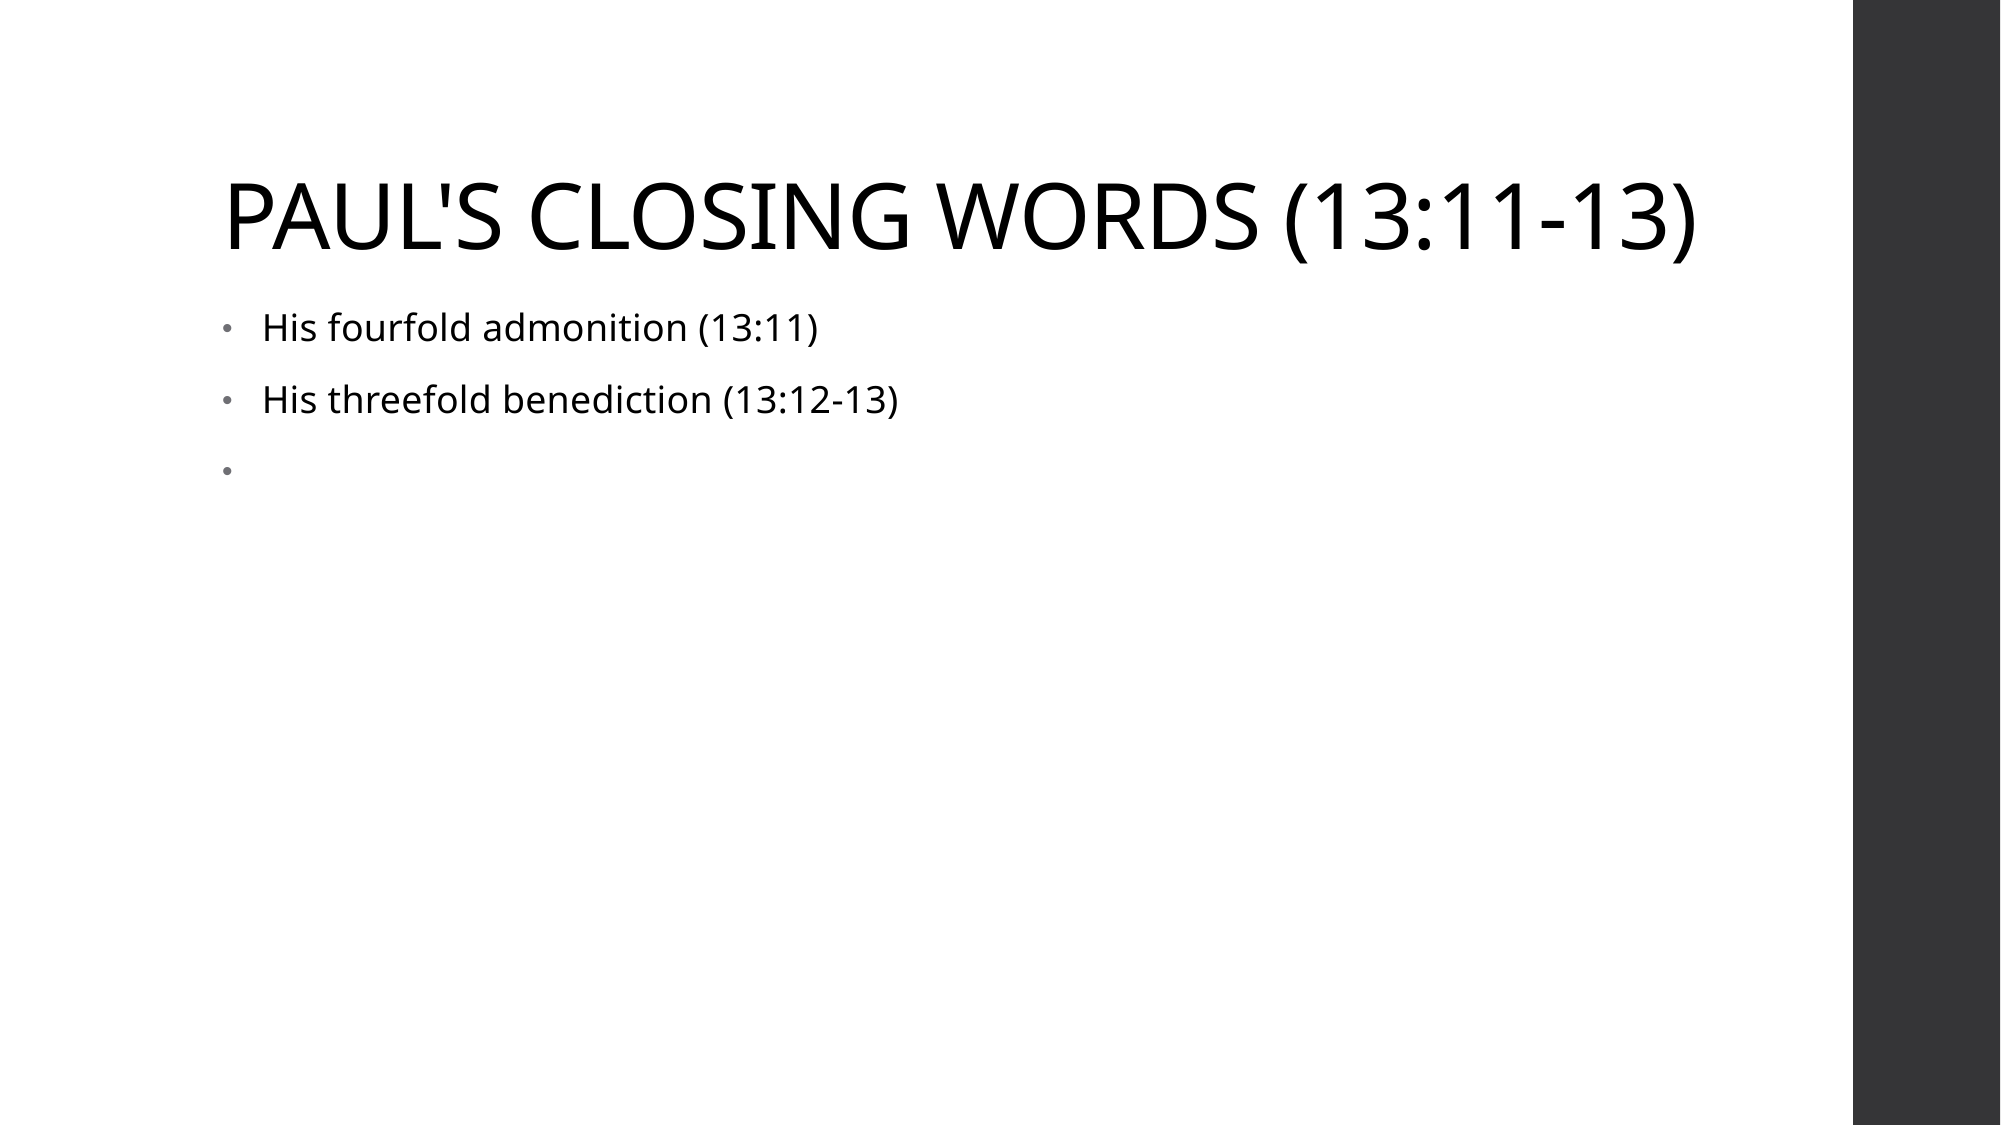

# PAUL'S CLOSING WORDS (13:11-13)
 His fourfold admonition (13:11)
 His threefold benediction (13:12-13)